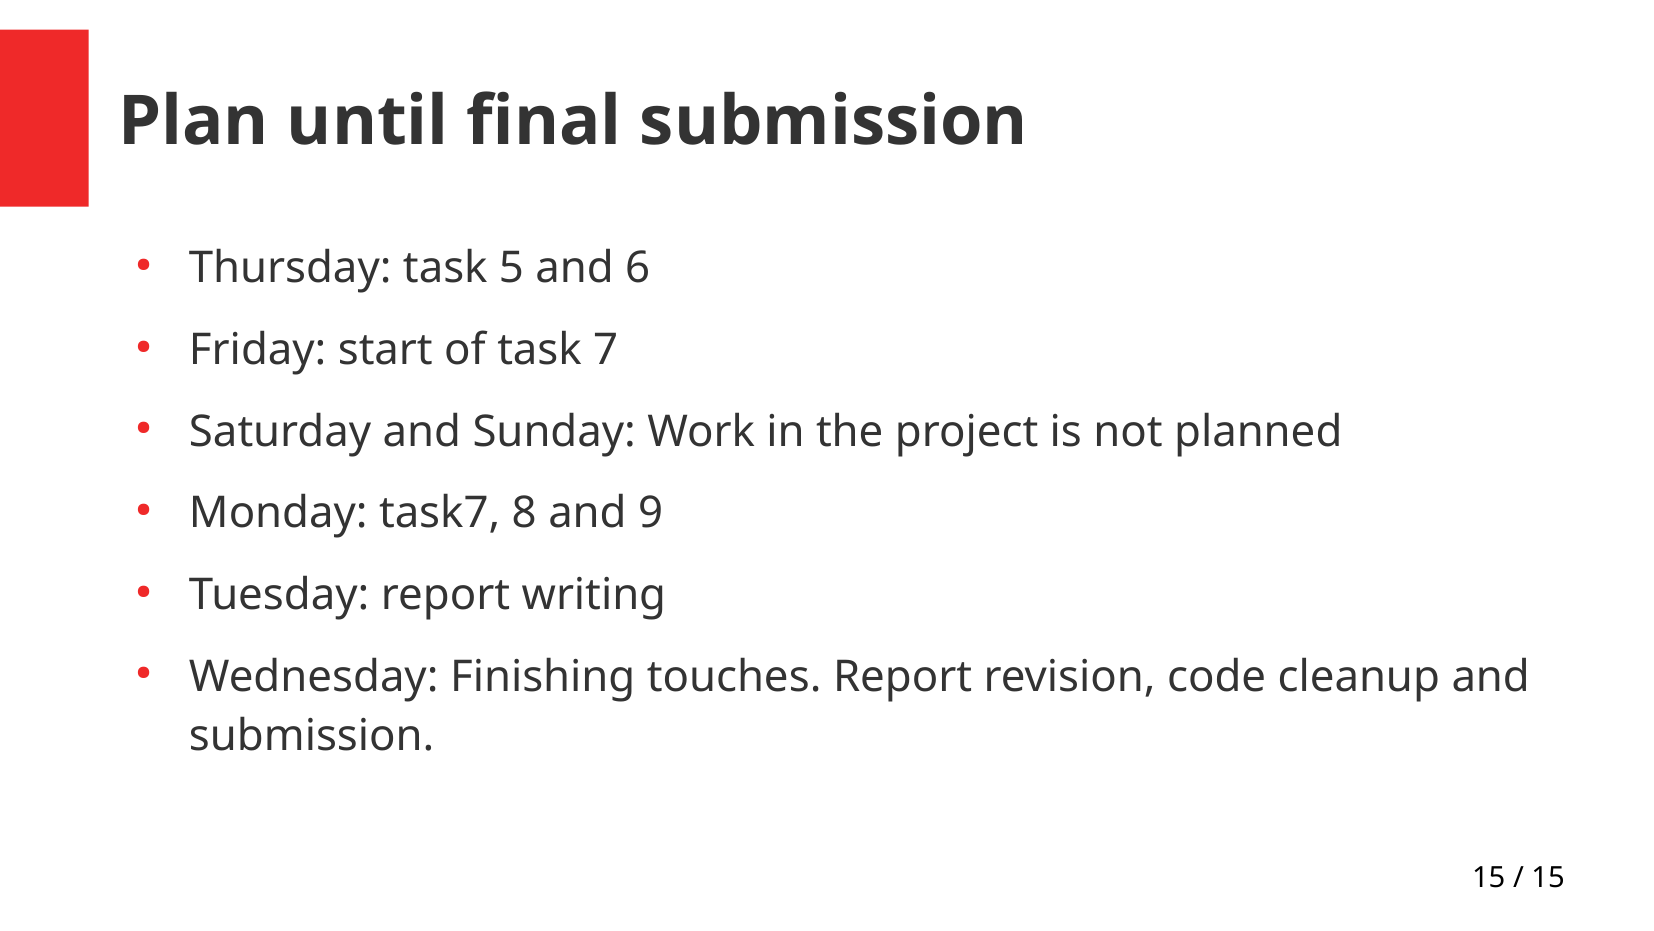

# Plan until final submission
Thursday: task 5 and 6
Friday: start of task 7
Saturday and Sunday: Work in the project is not planned
Monday: task7, 8 and 9
Tuesday: report writing
Wednesday: Finishing touches. Report revision, code cleanup and submission.
15